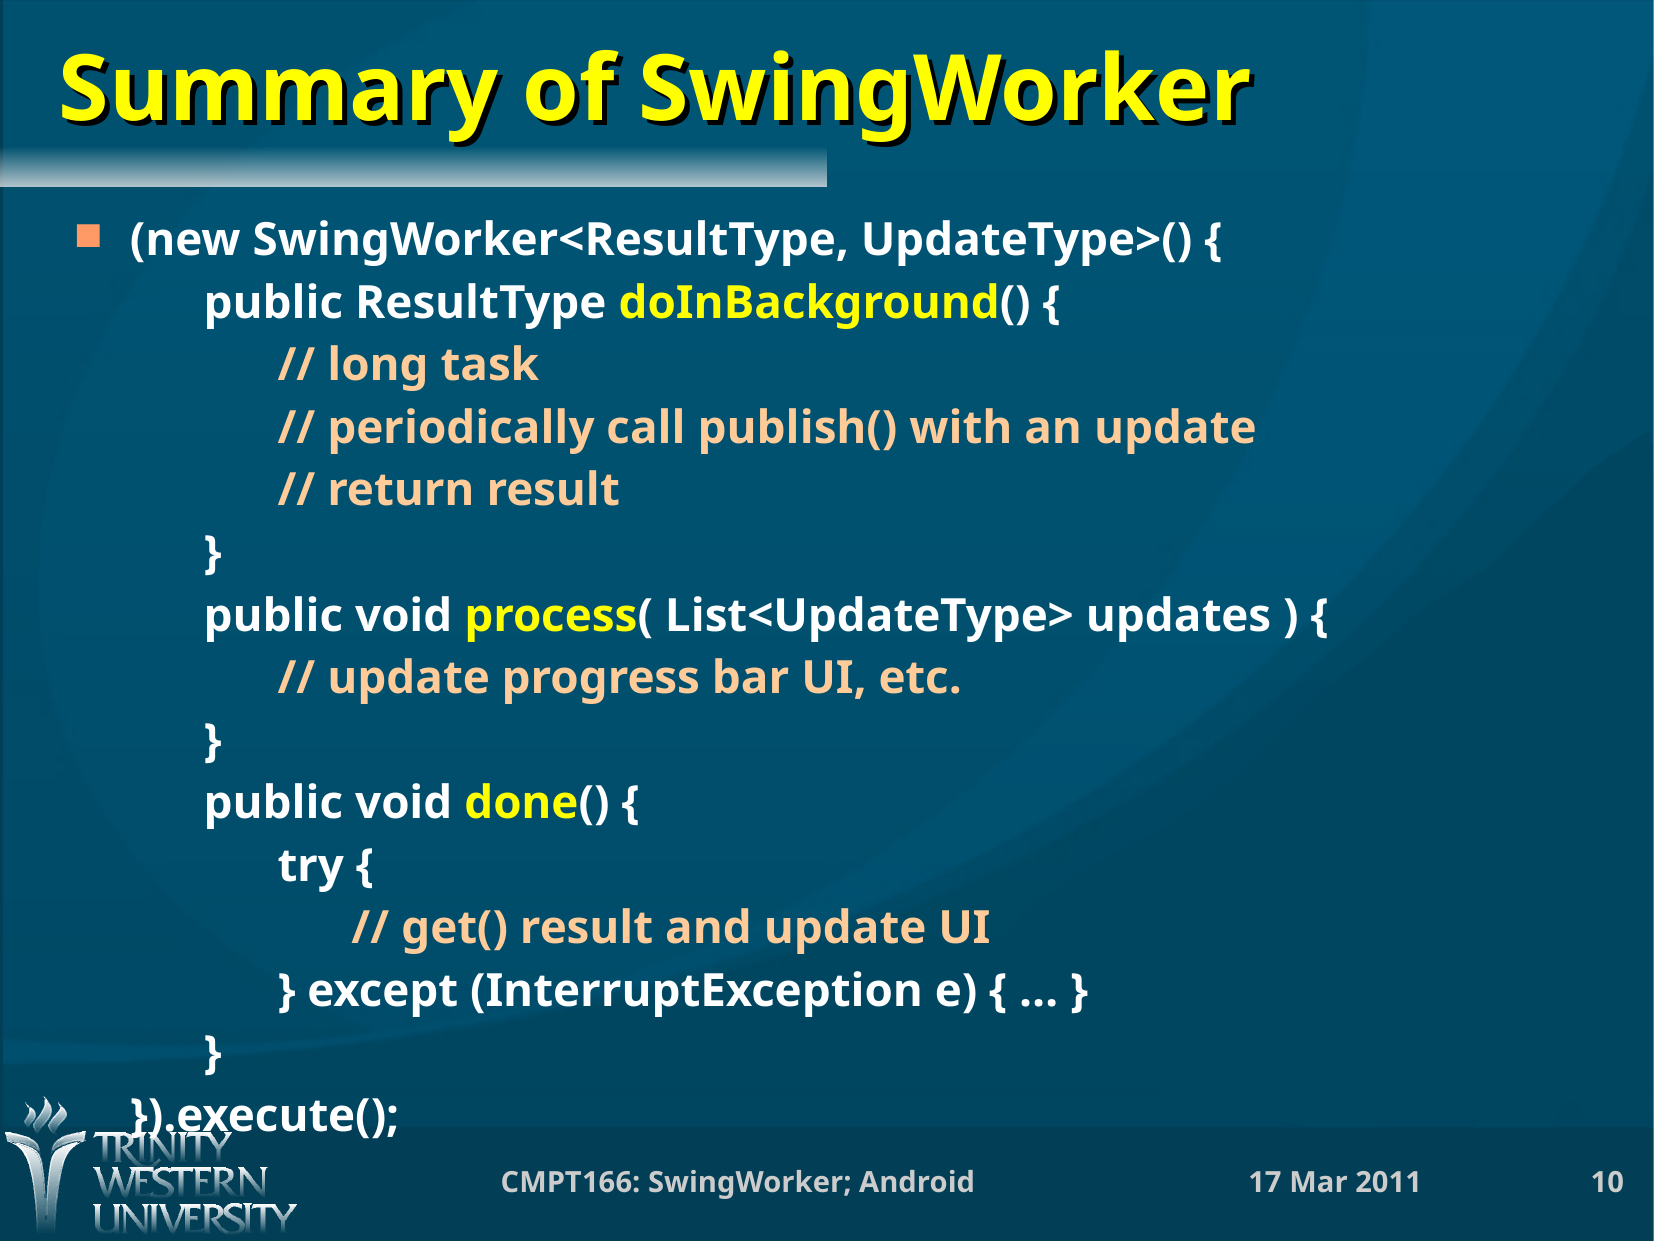

# Summary of SwingWorker
(new SwingWorker<ResultType, UpdateType>() {
	public ResultType doInBackground() {
		// long task
		// periodically call publish() with an update
		// return result
	}
	public void process( List<UpdateType> updates ) {
		// update progress bar UI, etc.
	}
	public void done() {
		try {
			// get() result and update UI
		} except (InterruptException e) { … }
	}
}).execute();
CMPT166: SwingWorker; Android
17 Mar 2011
10